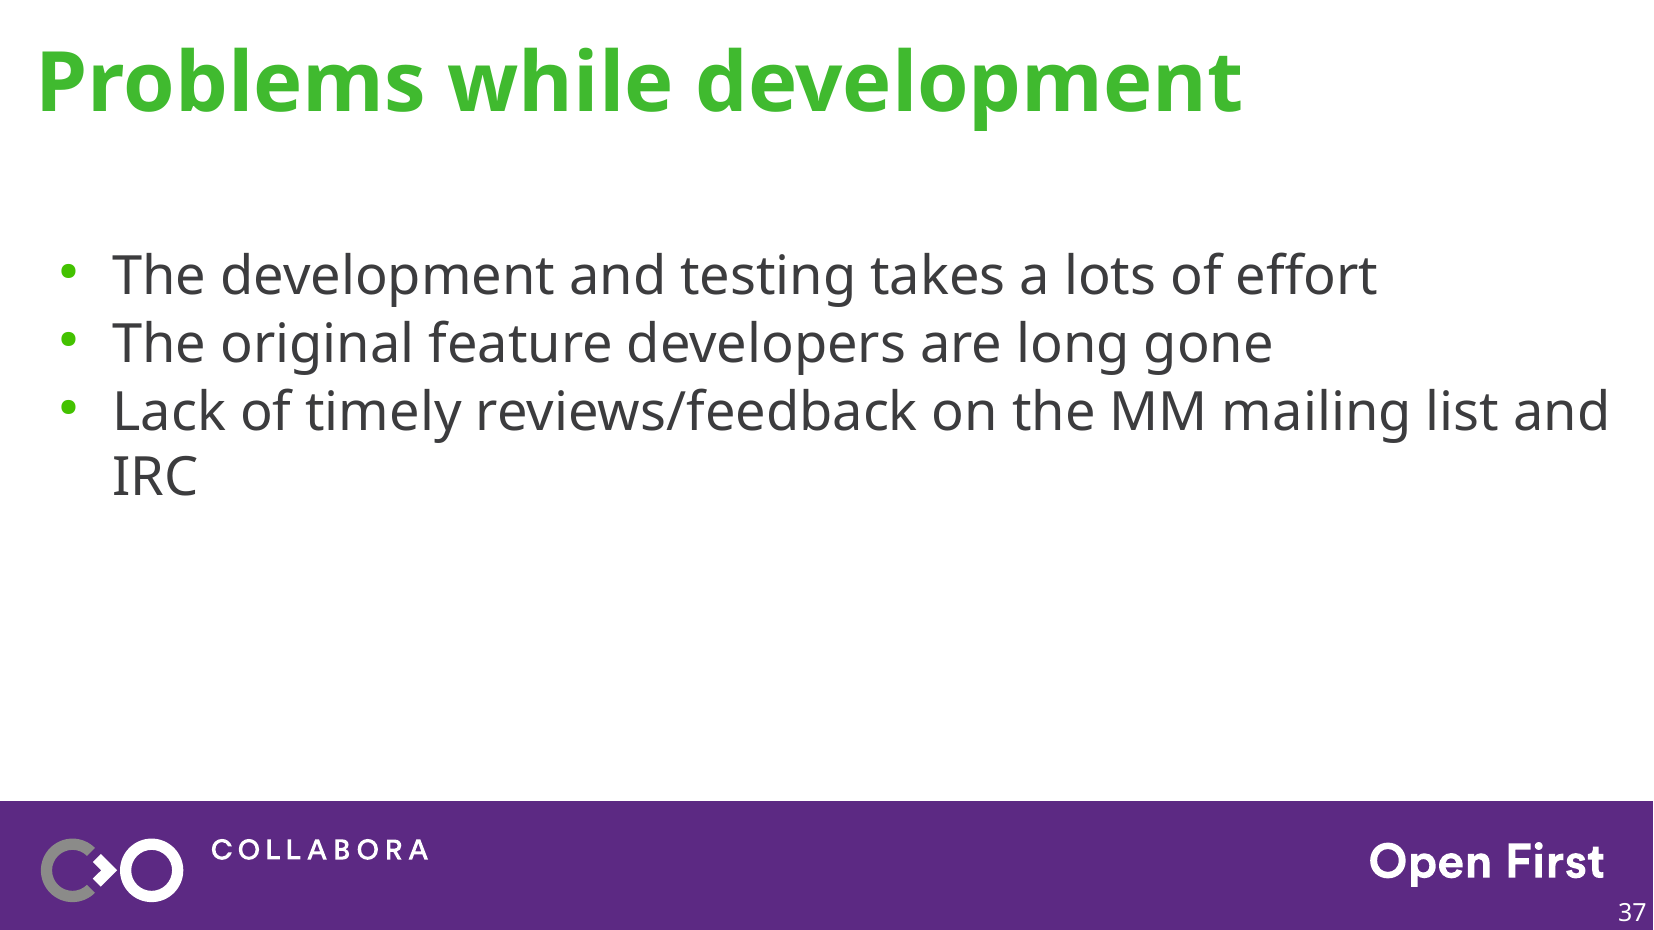

# Problems while development
The development and testing takes a lots of effort
The original feature developers are long gone
Lack of timely reviews/feedback on the MM mailing list and IRC